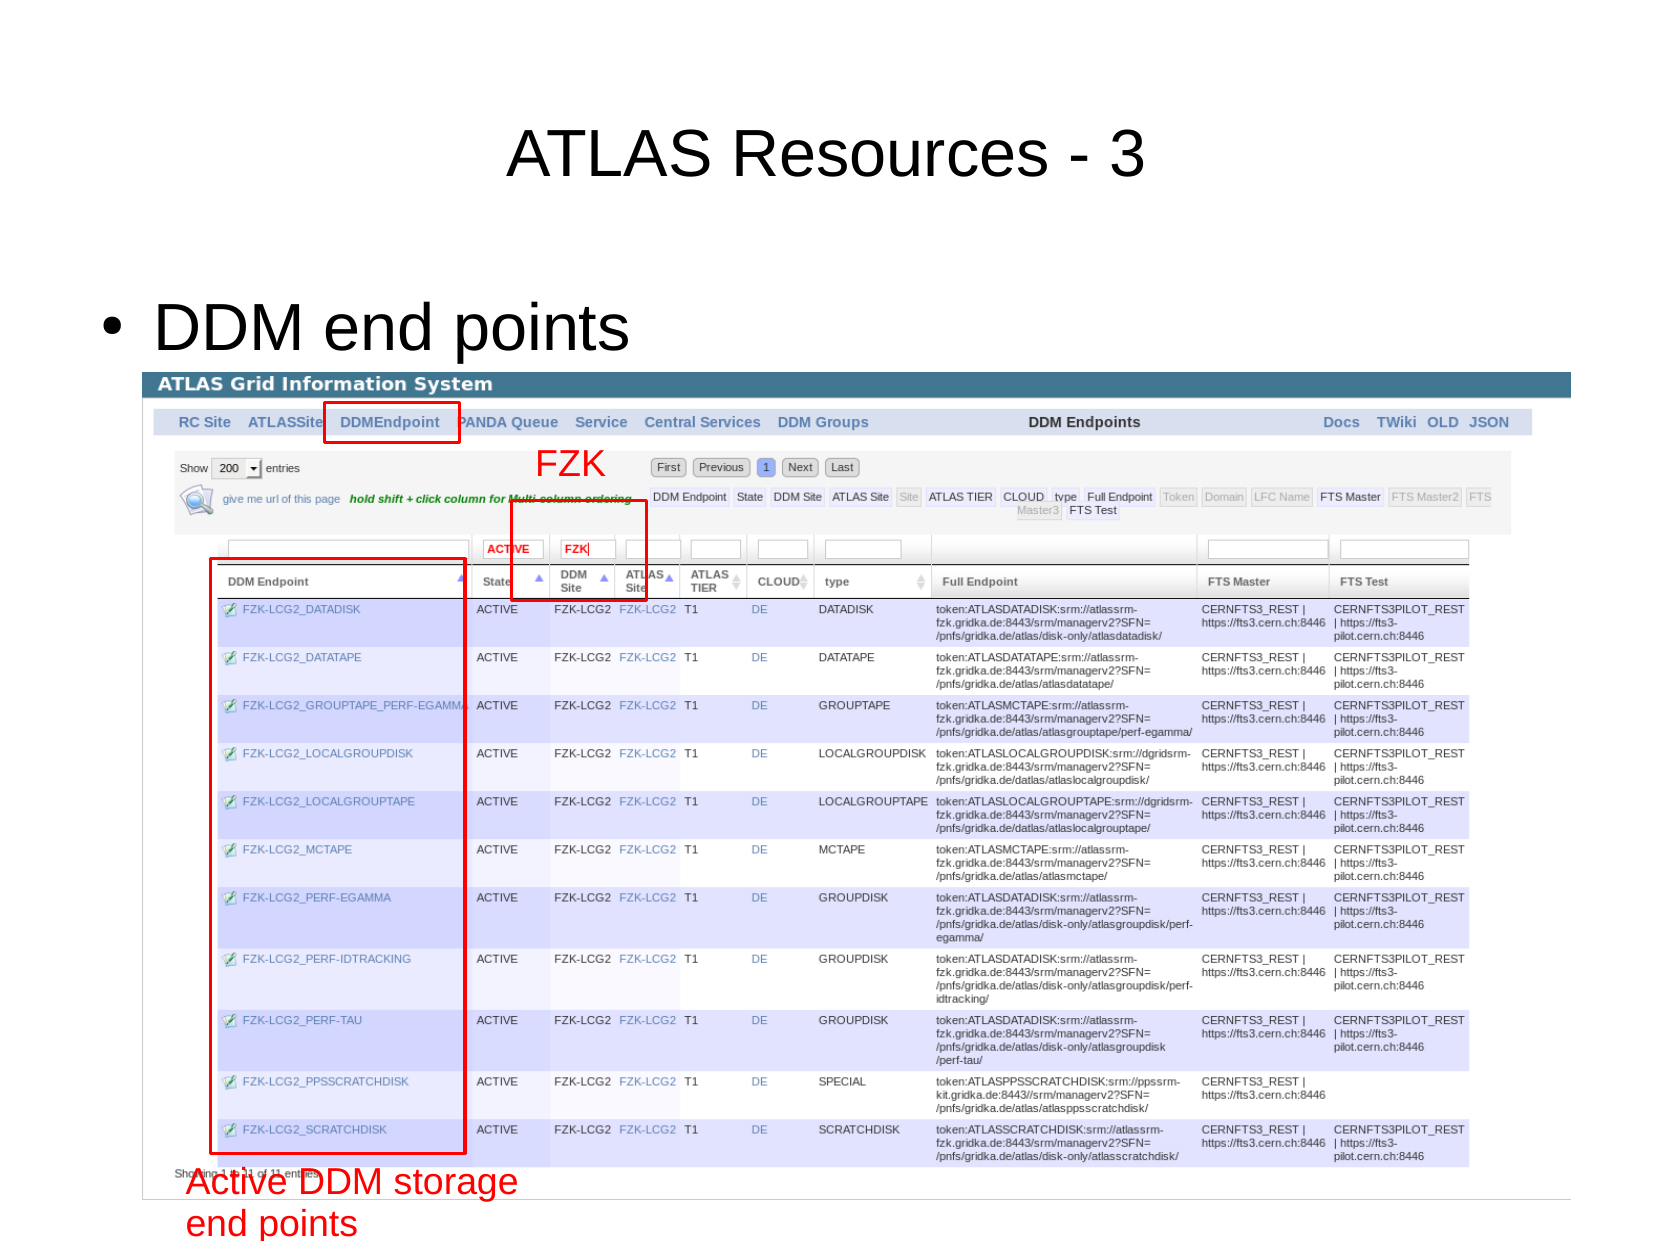

# ATLAS Resources - 3
DDM end points
FZK
45
Active DDM storage
end points